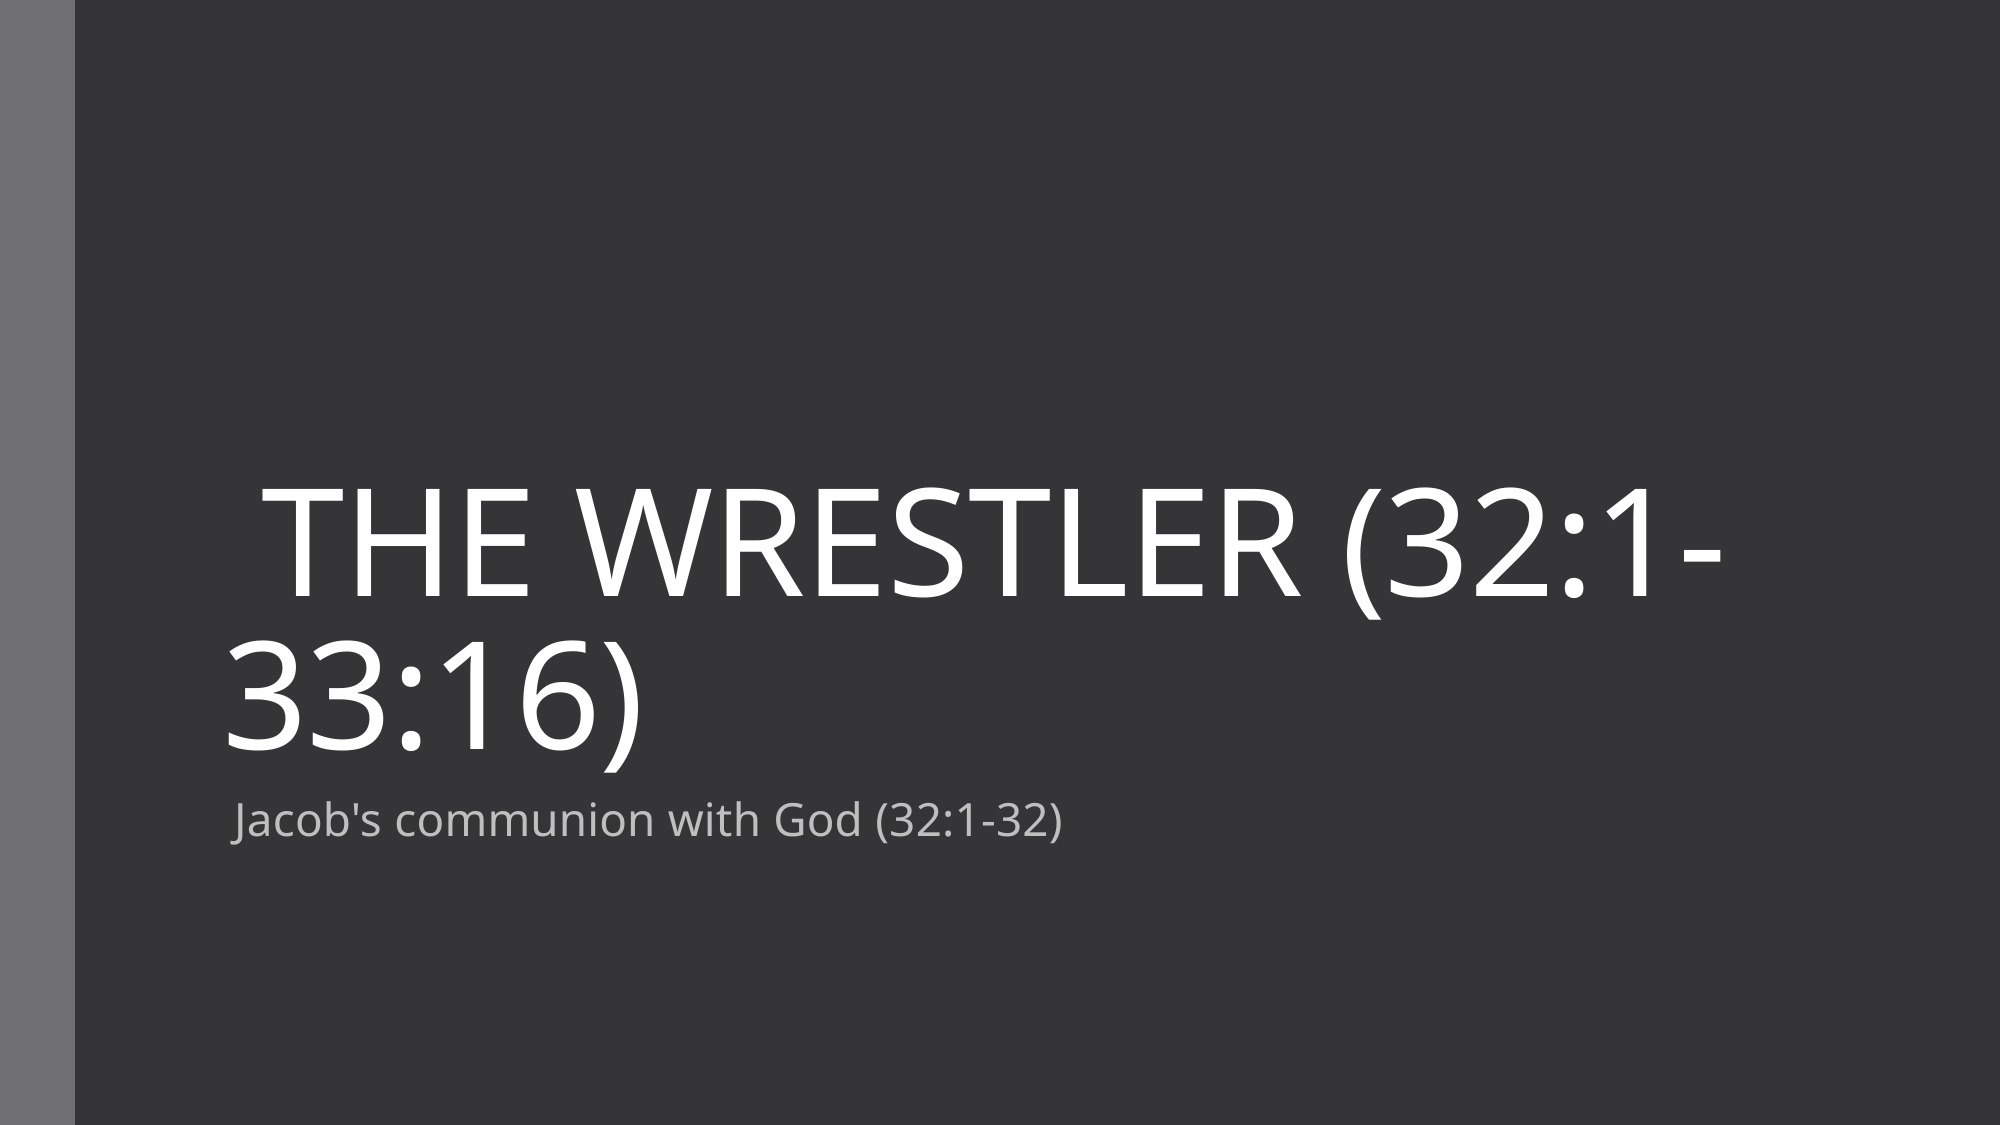

# THE WRESTLER (32:1-33:16)
 Jacob's communion with God (32:1-32)